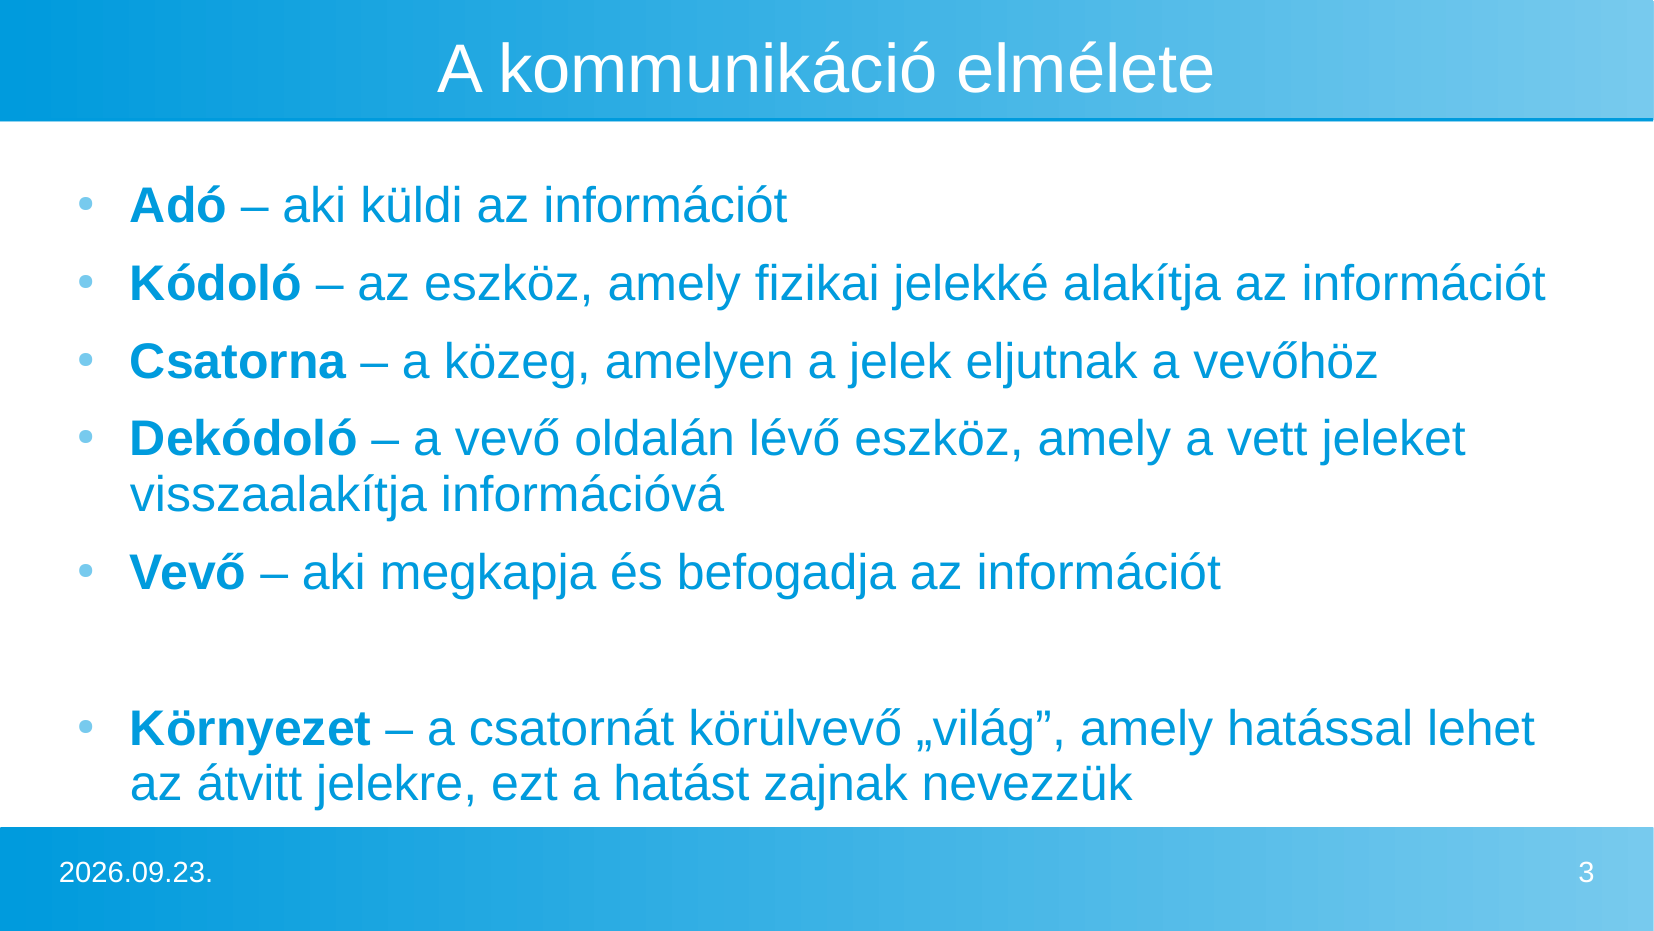

# A kommunikáció elmélete
Adó – aki küldi az információt
Kódoló – az eszköz, amely fizikai jelekké alakítja az információt
Csatorna – a közeg, amelyen a jelek eljutnak a vevőhöz
Dekódoló – a vevő oldalán lévő eszköz, amely a vett jeleket visszaalakítja információvá
Vevő – aki megkapja és befogadja az információt
Környezet – a csatornát körülvevő „világ”, amely hatással lehet az átvitt jelekre, ezt a hatást zajnak nevezzük
3